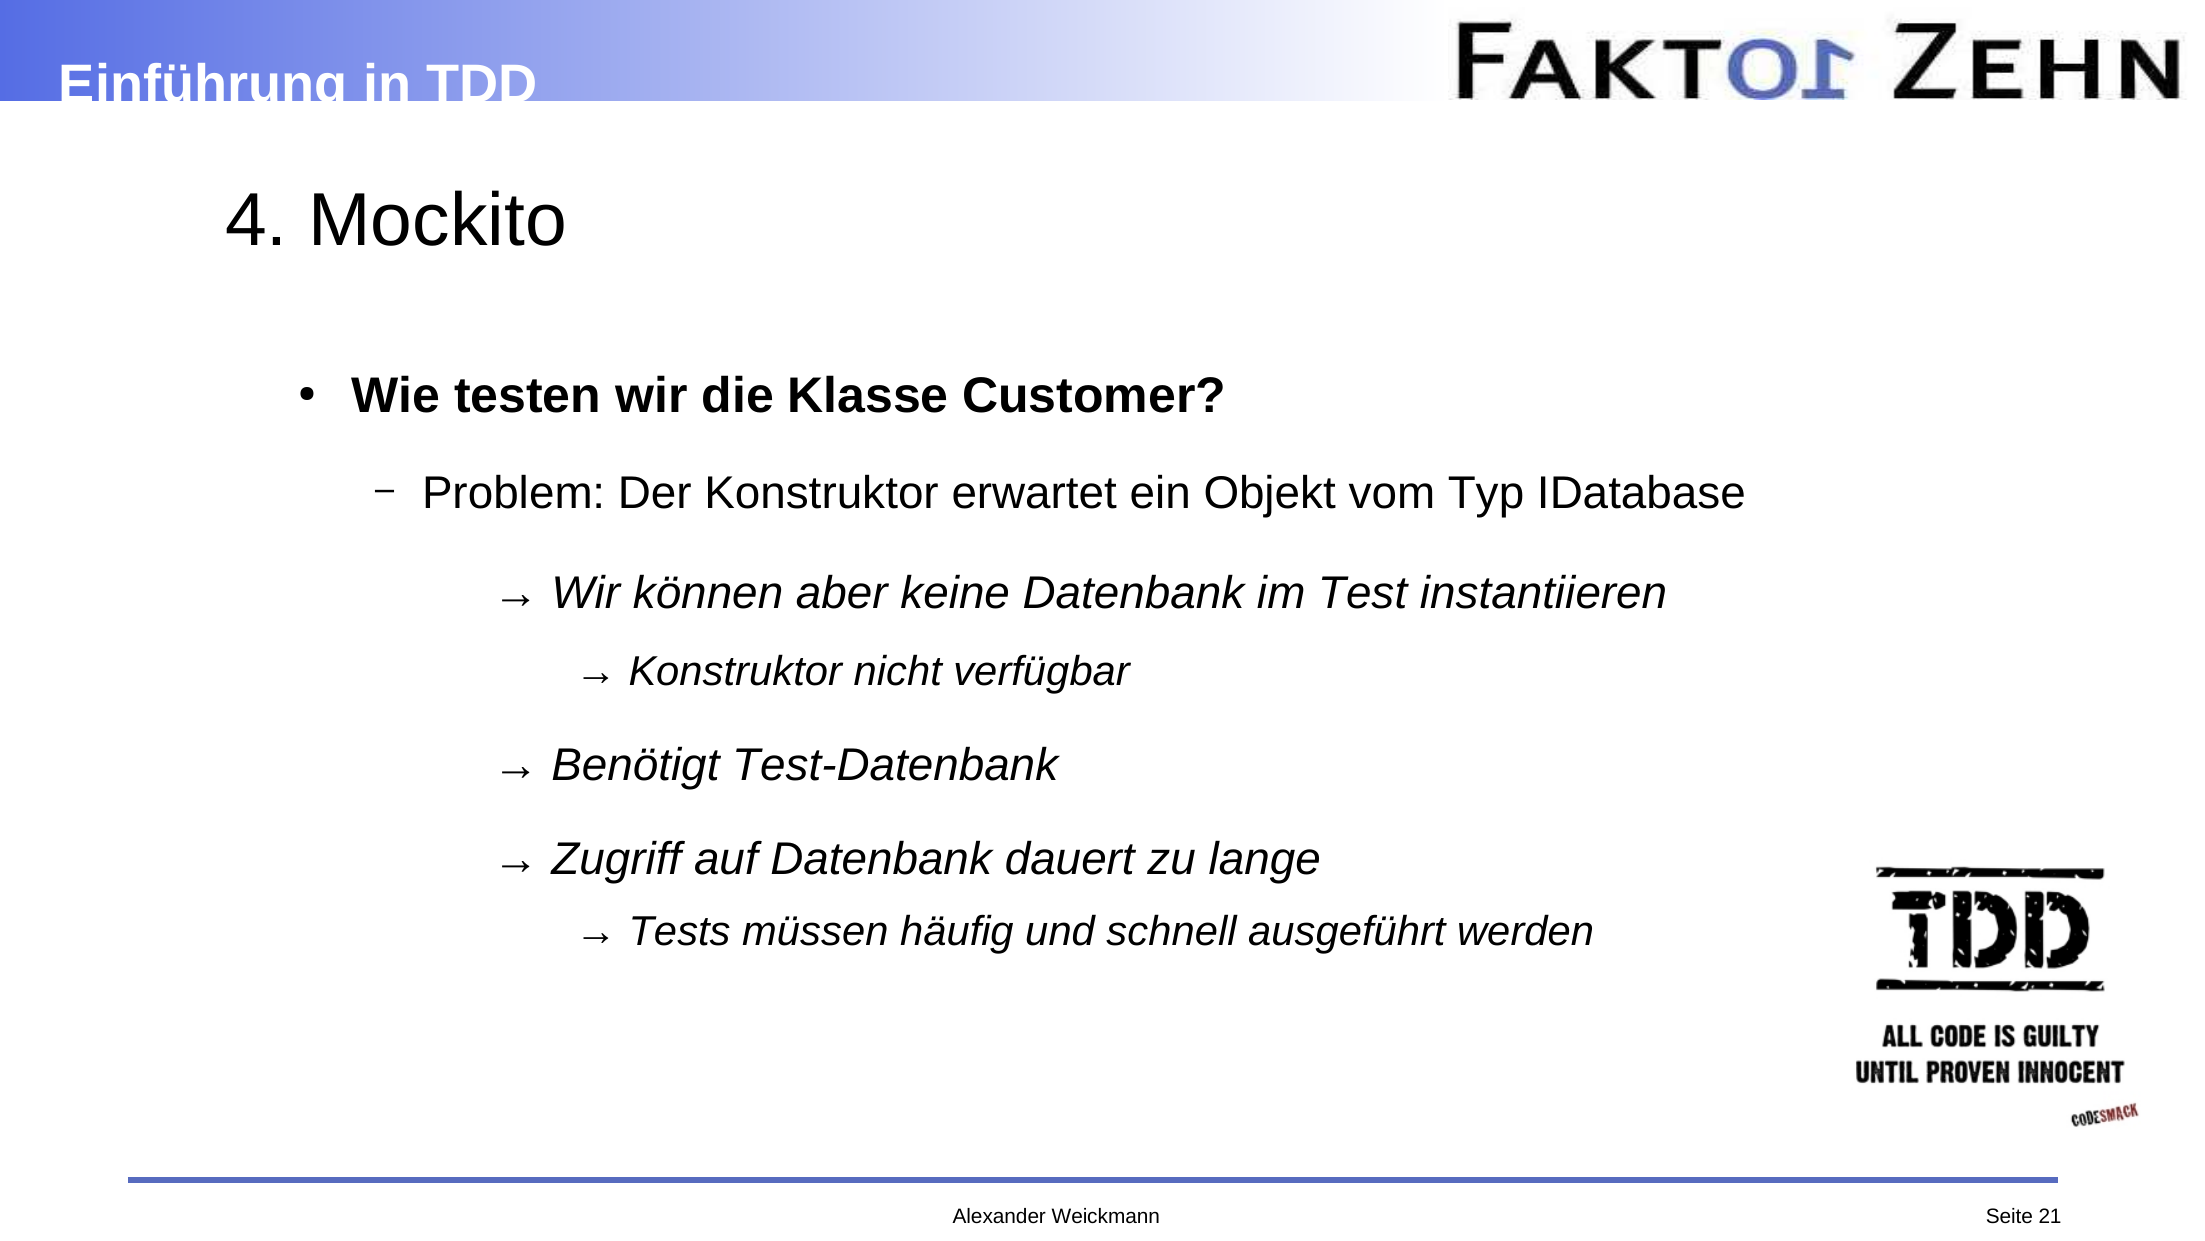

# 4. Mockito
Wie testen wir die Klasse Customer?
Problem: Der Konstruktor erwartet ein Objekt vom Typ IDatabase
→ Wir können aber keine Datenbank im Test instantiieren
		→ Konstruktor nicht verfügbar
→ Benötigt Test-Datenbank
→ Zugriff auf Datenbank dauert zu lange
		→ Tests müssen häufig und schnell ausgeführt werden